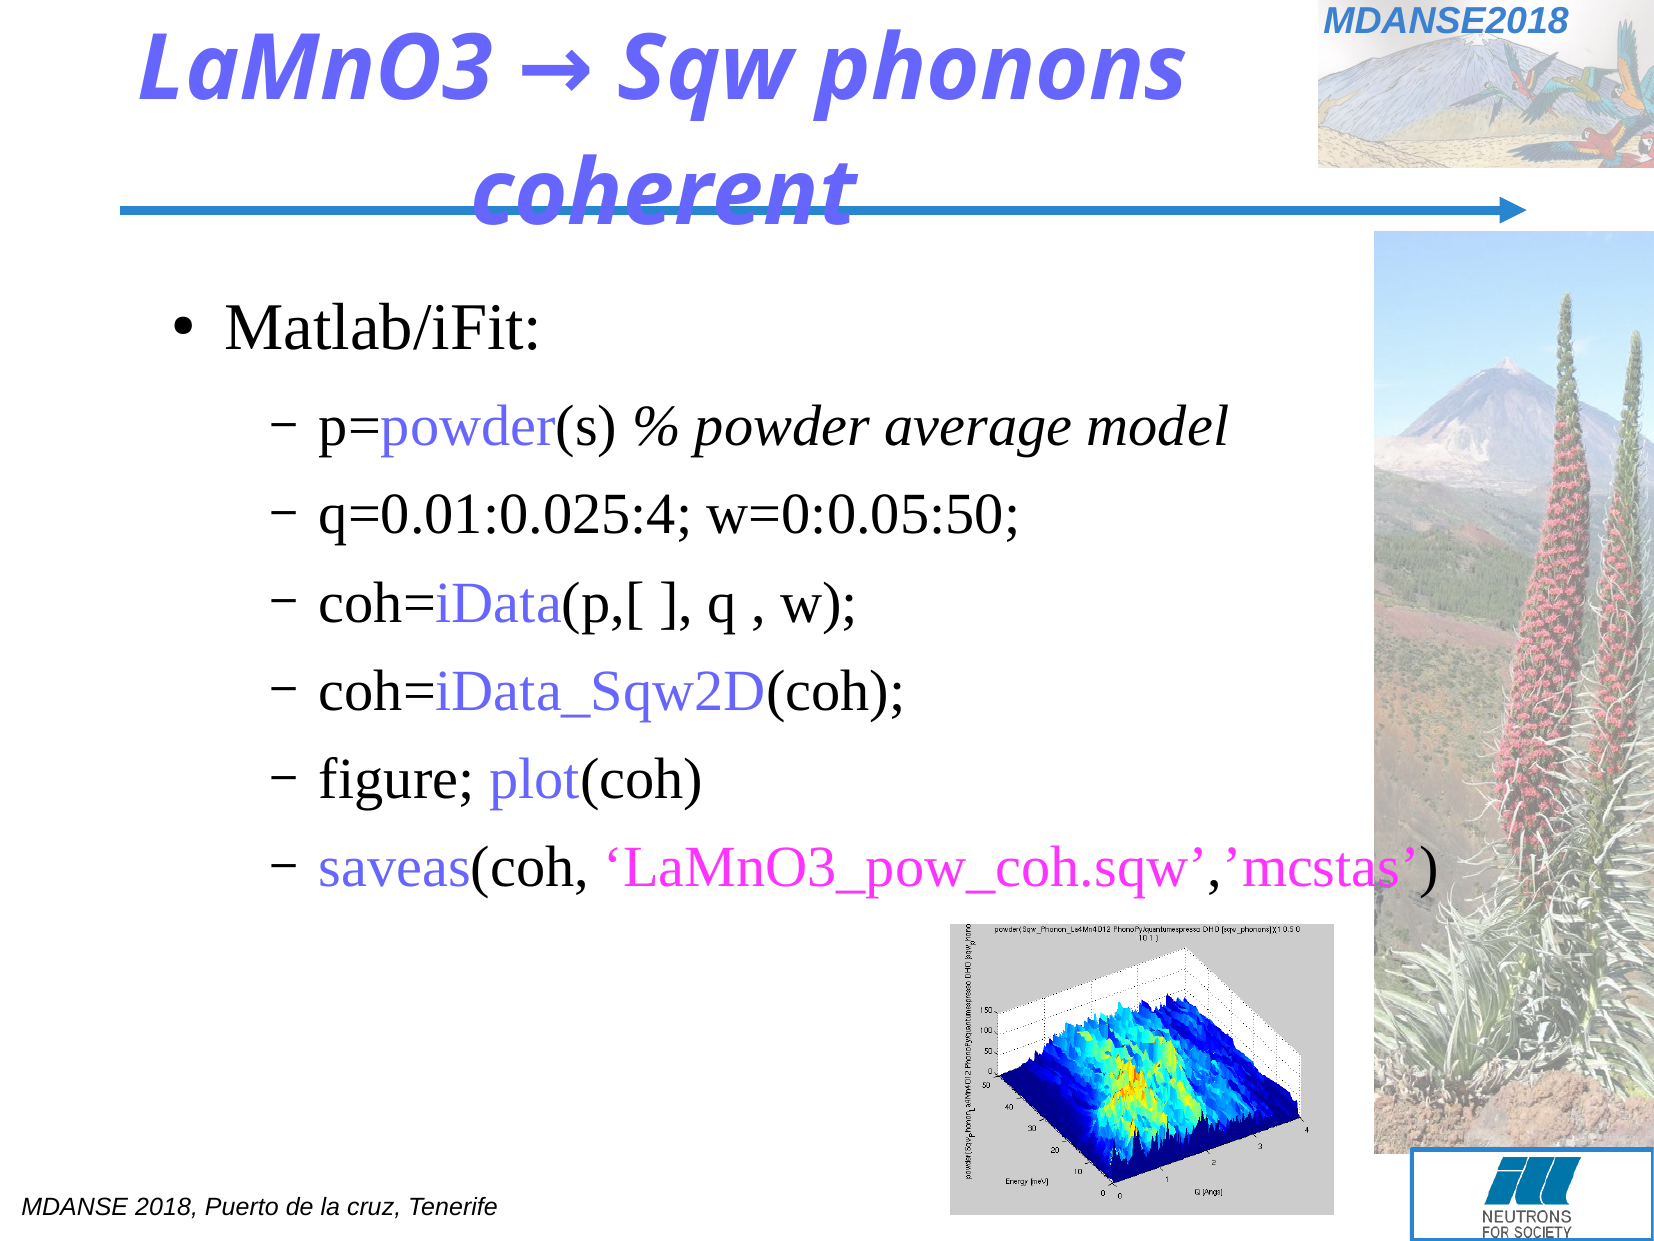

# LaMnO3 → Sqw phonons coherent
Matlab/iFit:
p=powder(s) % powder average model
q=0.01:0.025:4; w=0:0.05:50;
coh=iData(p,[ ], q , w);
coh=iData_Sqw2D(coh);
figure; plot(coh)
saveas(coh, ‘LaMnO3_pow_coh.sqw’,’mcstas’)